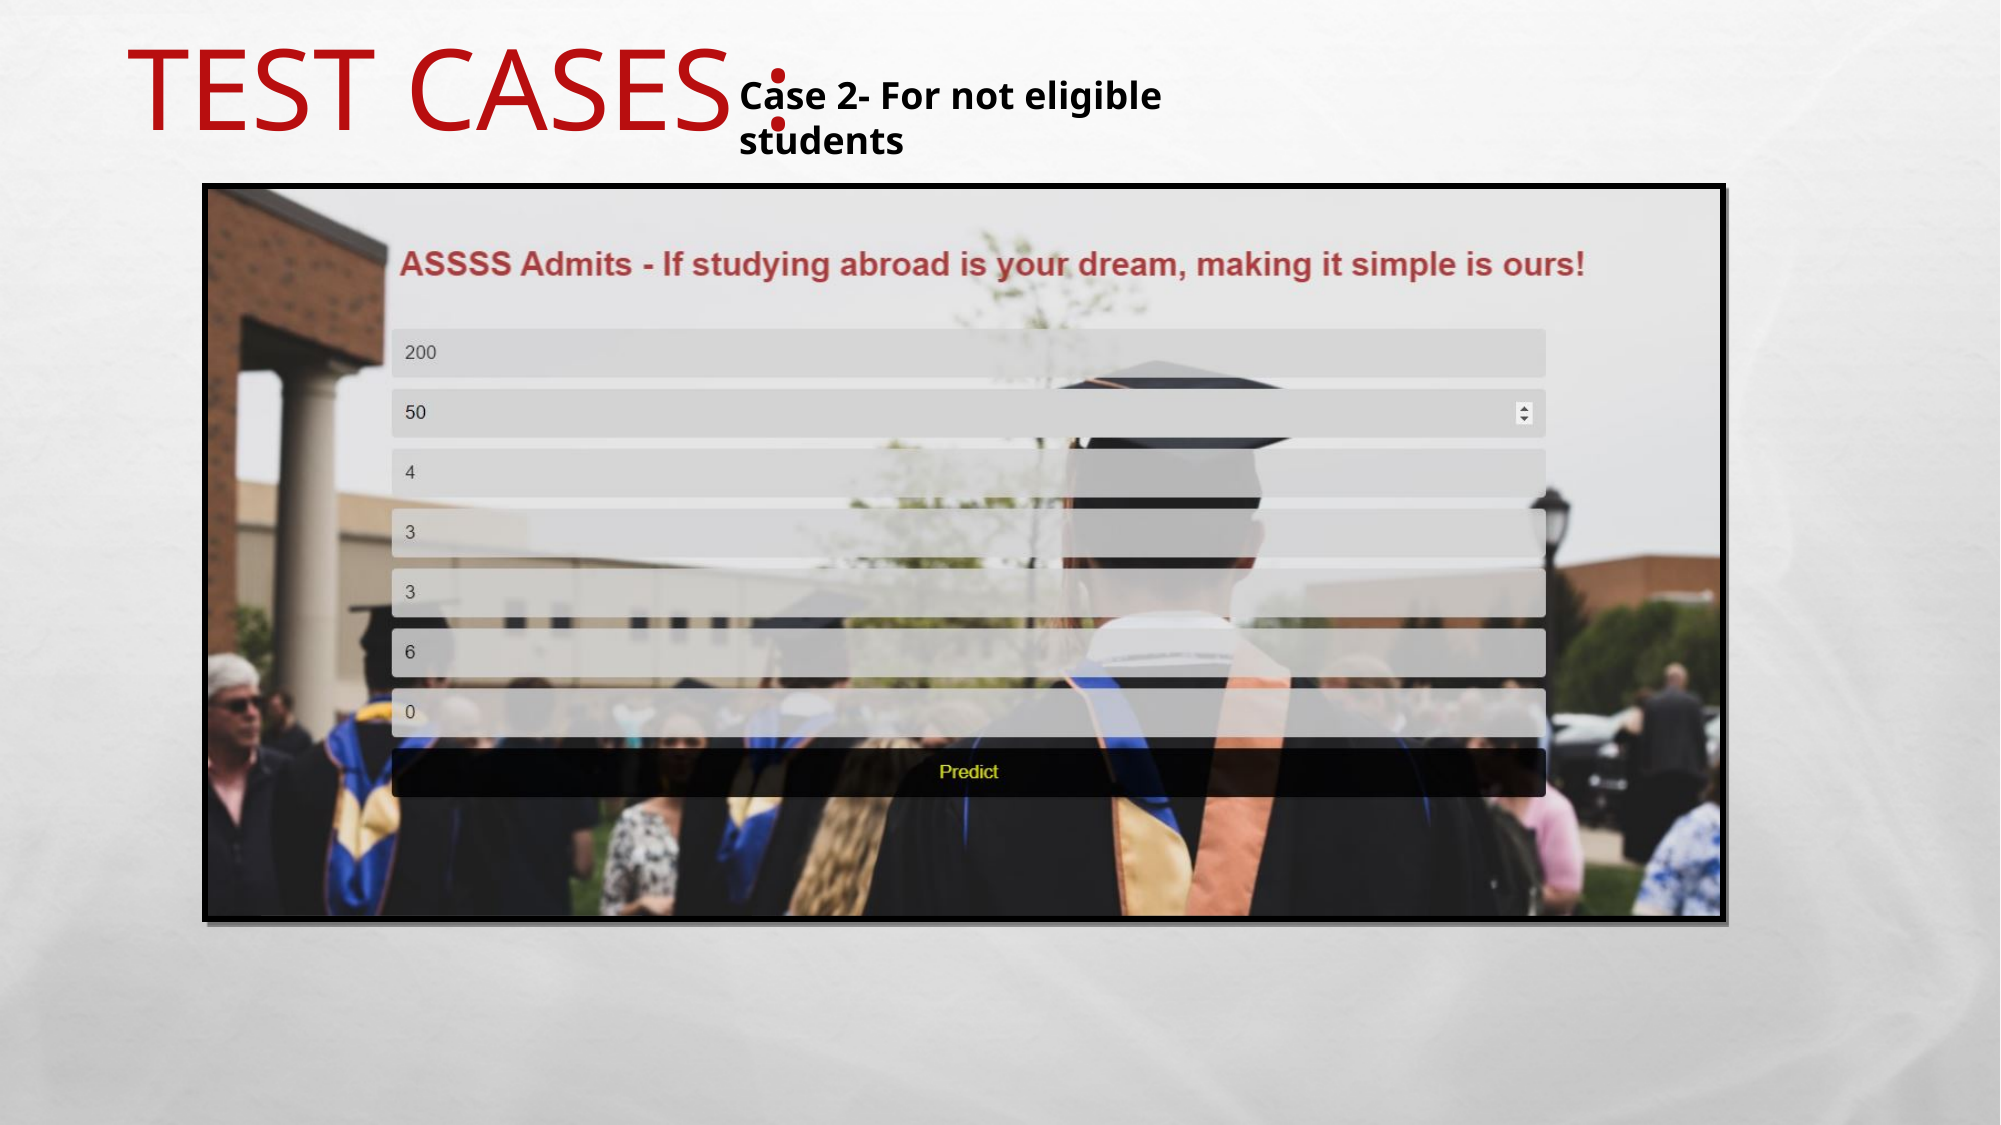

# Test Cases :
Case 2- For not eligible students